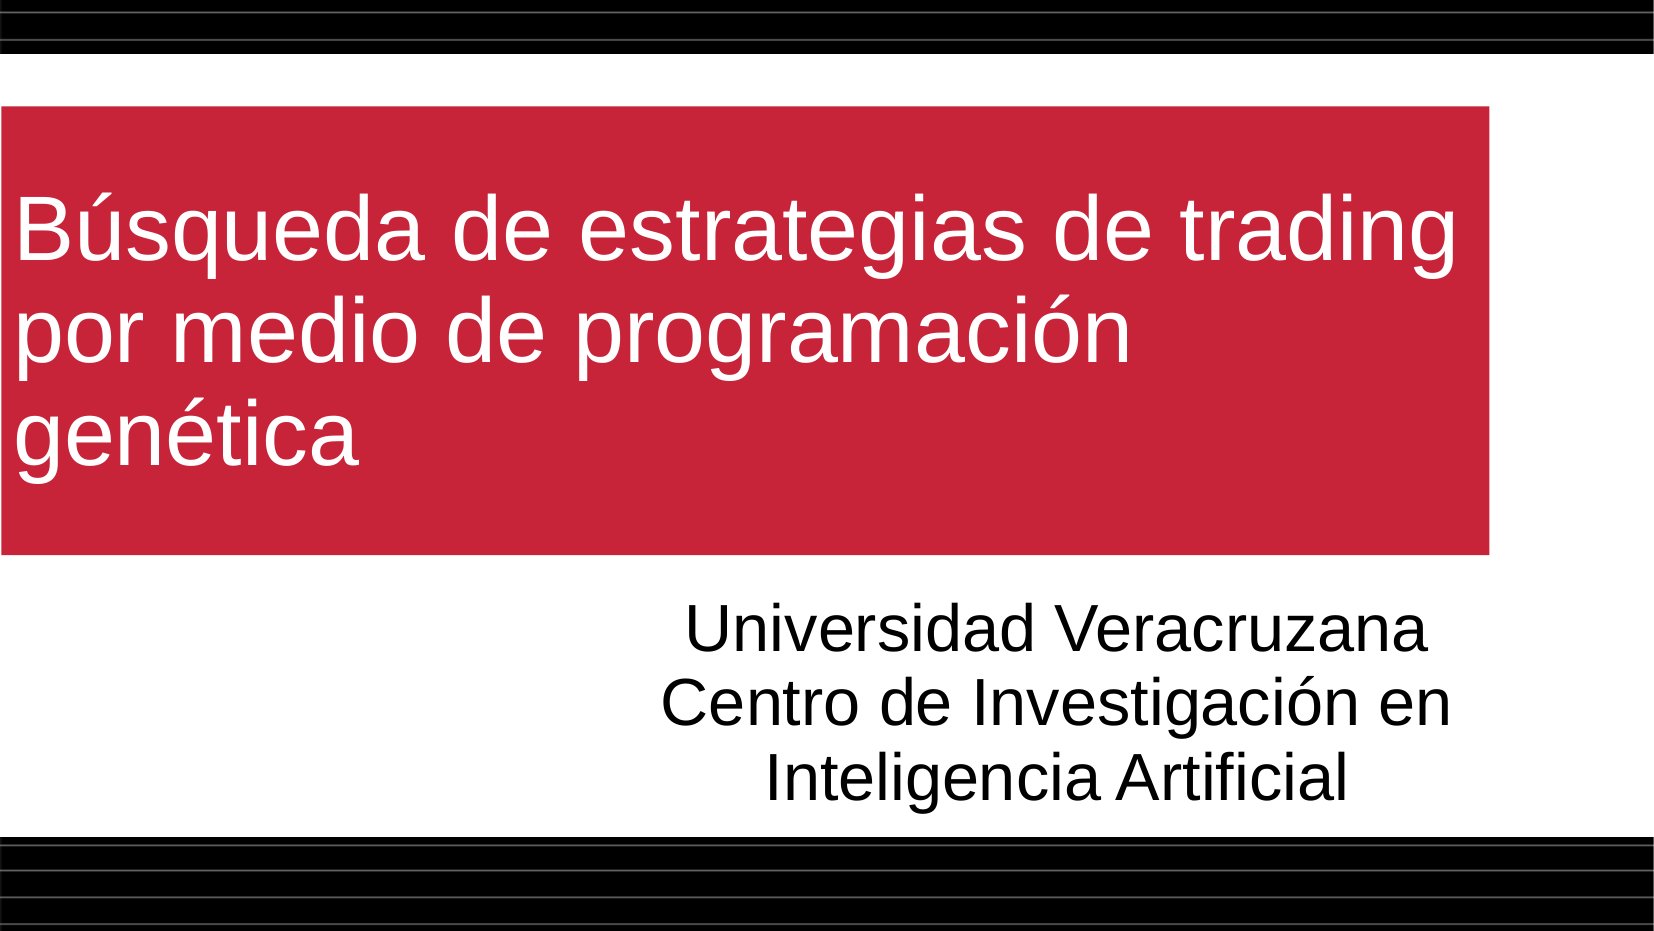

# Búsqueda de estrategias de trading por medio de programación genética
Universidad Veracruzana
Centro de Investigación en Inteligencia Artificial